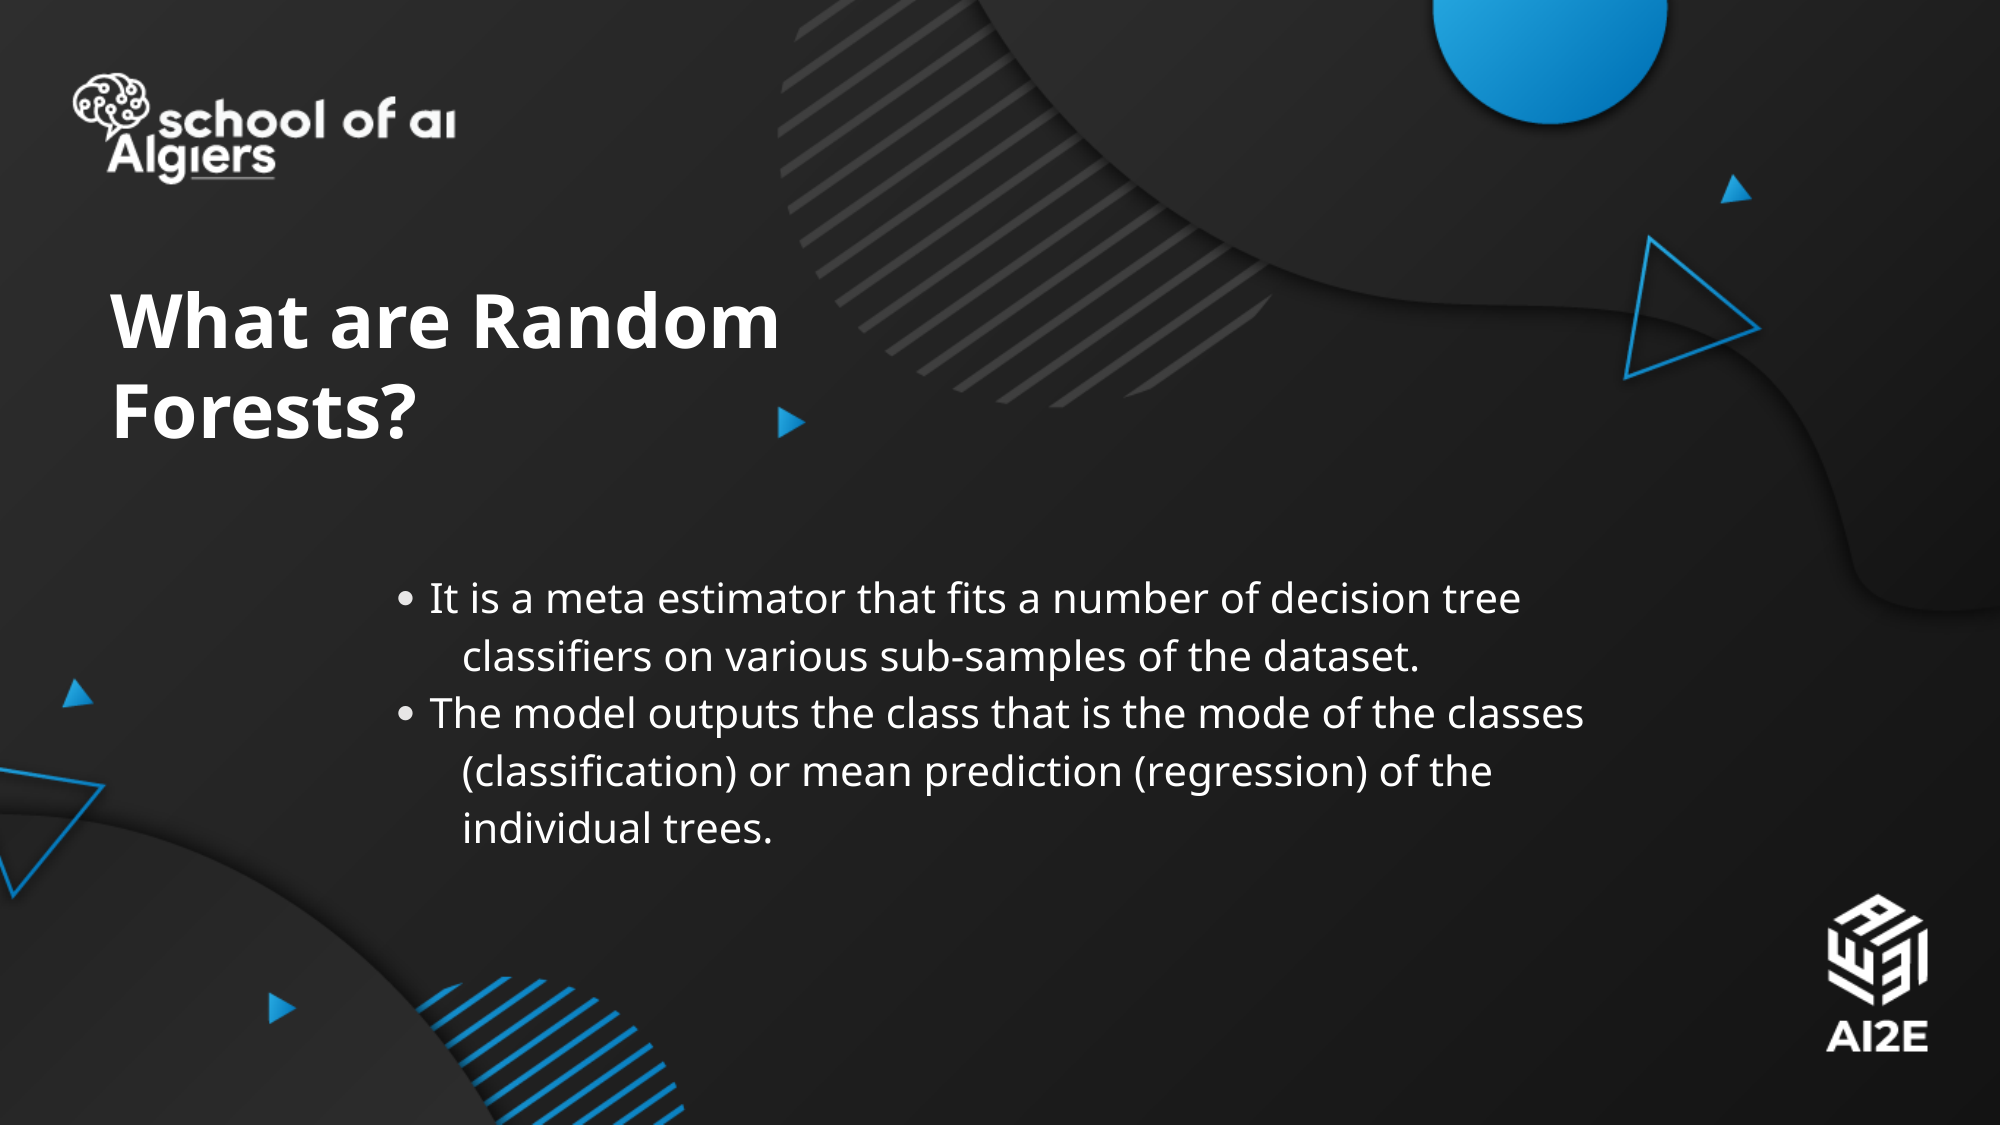

What are Random Forests?
# It is a meta estimator that fits a number of decision tree classifiers on various sub-samples of the dataset.
The model outputs the class that is the mode of the classes (classification) or mean prediction (regression) of the individual trees.